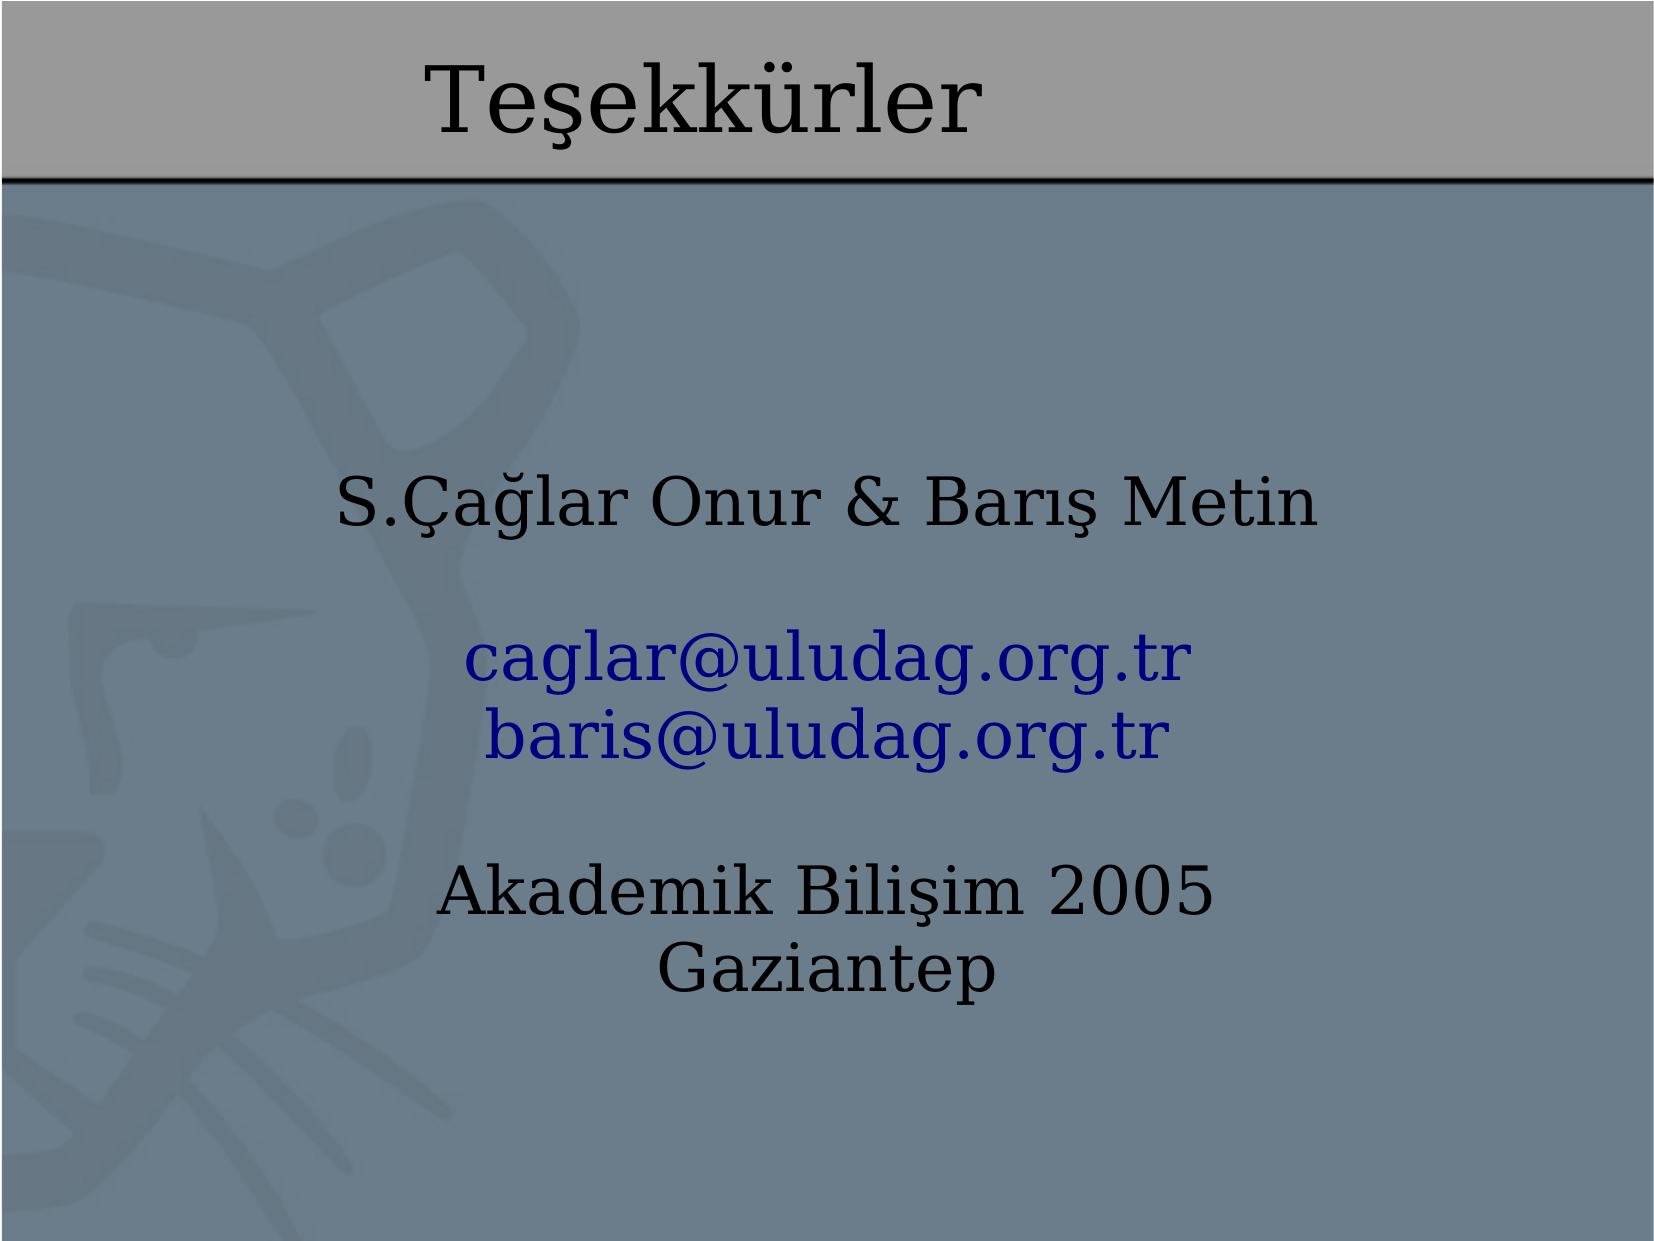

# Teşekkürler
S.Çağlar Onur & Barış Metin
caglar@uludag.org.tr
baris@uludag.org.tr
Akademik Bilişim 2005
Gaziantep